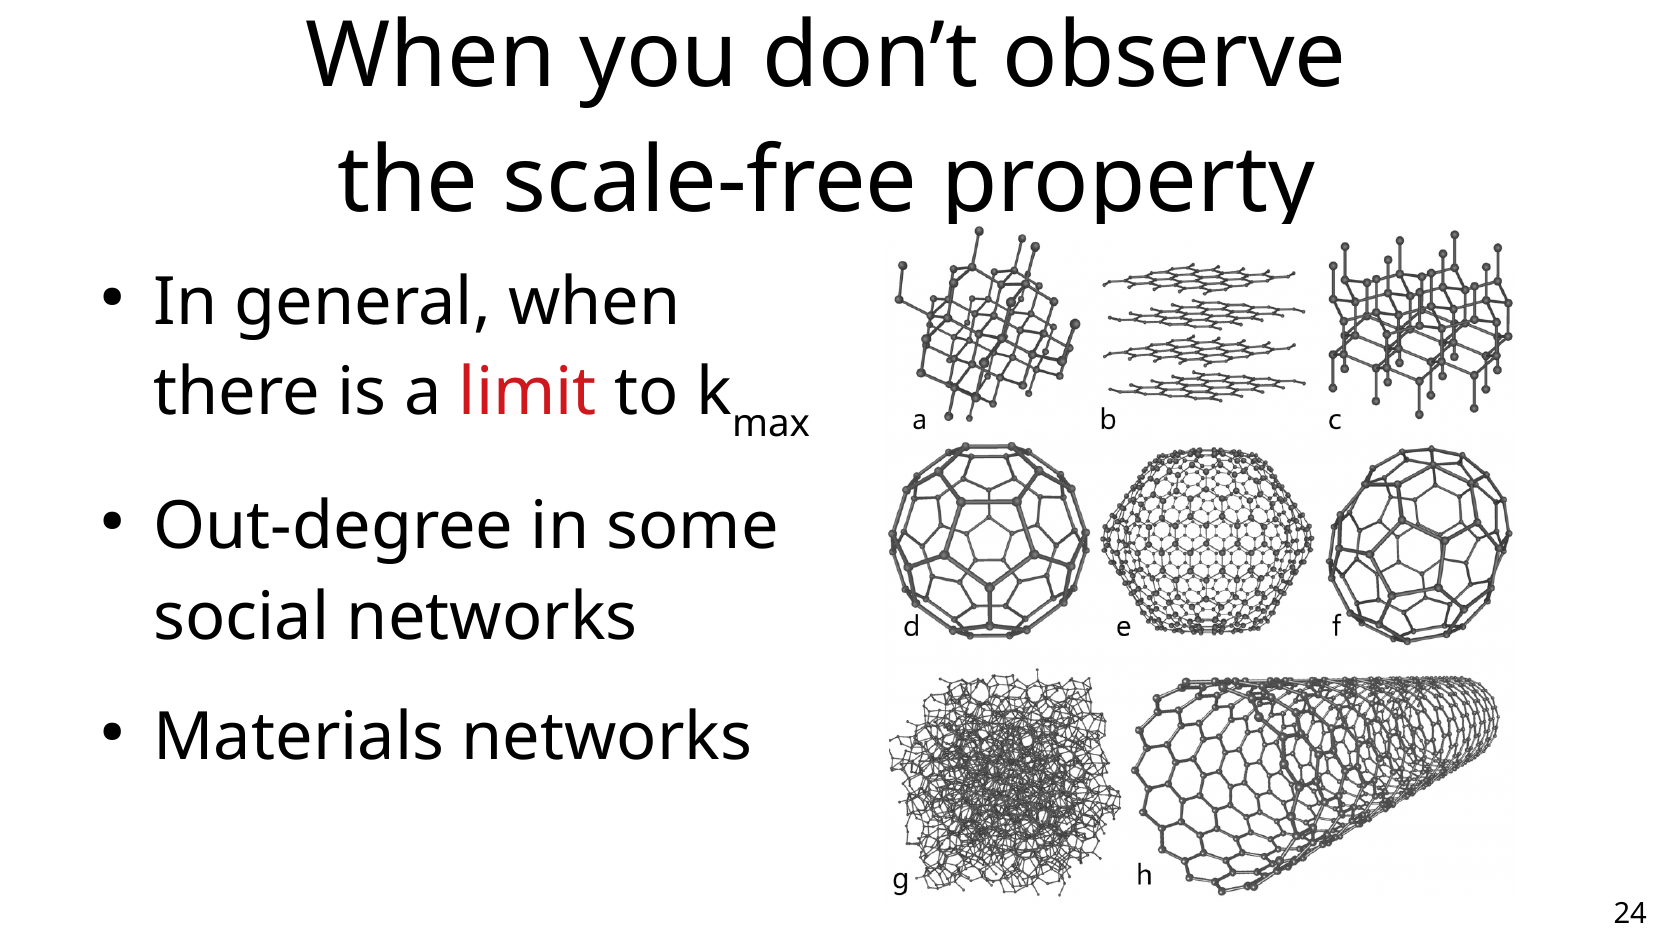

# When you don’t observe the scale-free property
In general, when there is a limit to kmax
Out-degree in some social networks
Materials networks
24